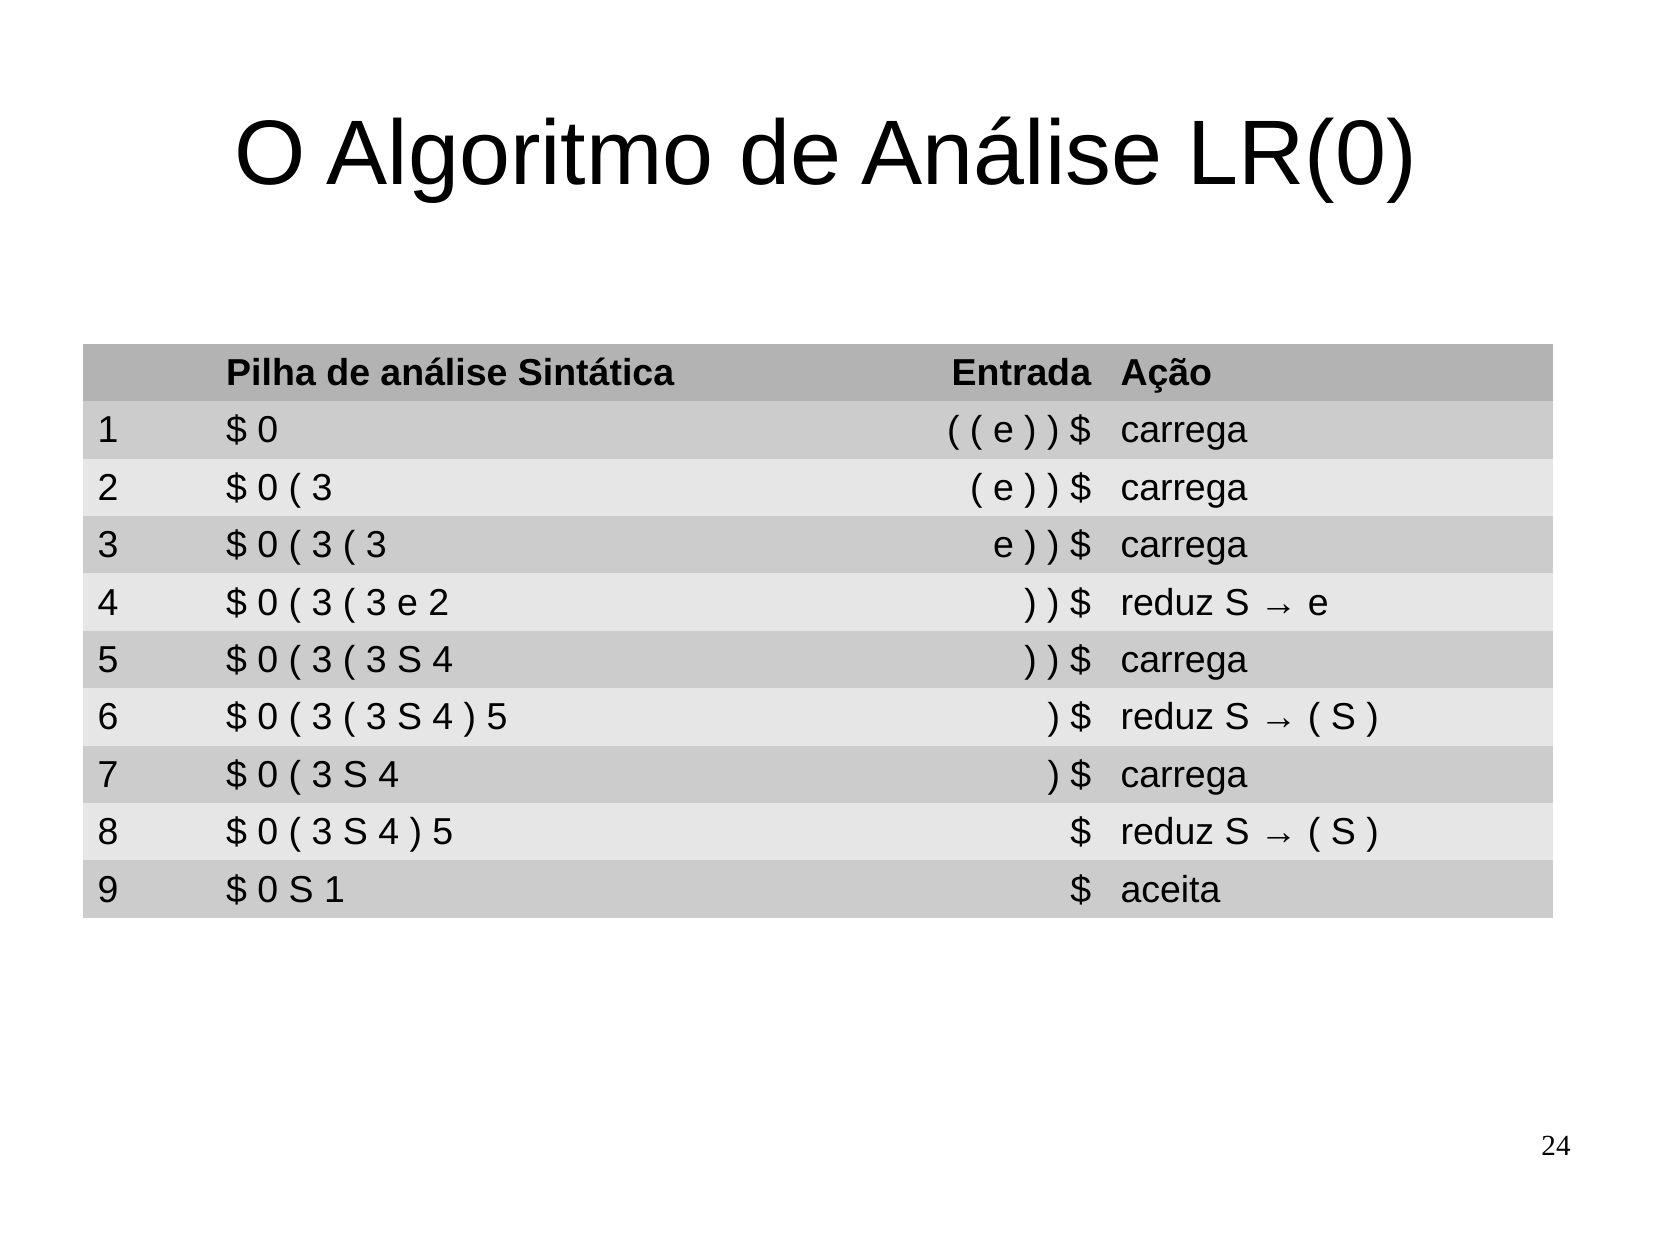

# O Algoritmo de Análise LR(0)
| | Pilha de análise Sintática | Entrada | Ação |
| --- | --- | --- | --- |
| 1 | $ 0 | ( ( e ) ) $ | carrega |
| 2 | $ 0 ( 3 | ( e ) ) $ | carrega |
| 3 | $ 0 ( 3 ( 3 | e ) ) $ | carrega |
| 4 | $ 0 ( 3 ( 3 e 2 | ) ) $ | reduz S → e |
| 5 | $ 0 ( 3 ( 3 S 4 | ) ) $ | carrega |
| 6 | $ 0 ( 3 ( 3 S 4 ) 5 | ) $ | reduz S → ( S ) |
| 7 | $ 0 ( 3 S 4 | ) $ | carrega |
| 8 | $ 0 ( 3 S 4 ) 5 | $ | reduz S → ( S ) |
| 9 | $ 0 S 1 | $ | aceita |
24